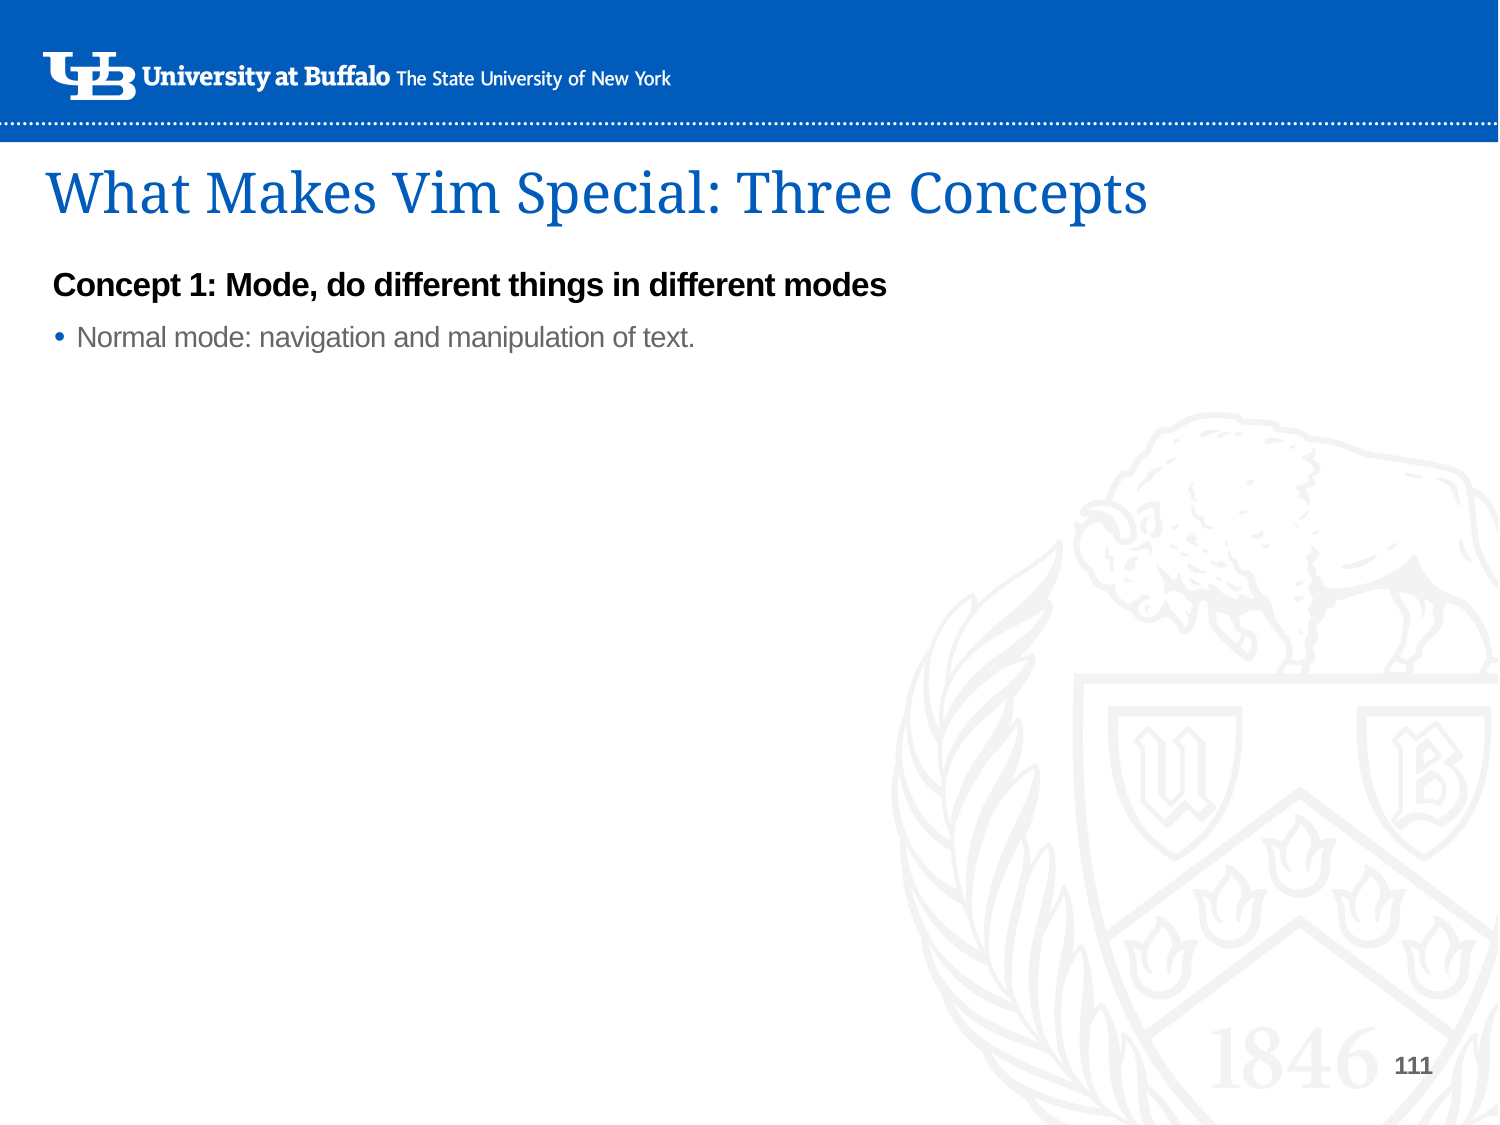

# What Makes Vim Special: Three Concepts
Concept 1: Mode, do different things in different modes
Normal mode: navigation and manipulation of text.